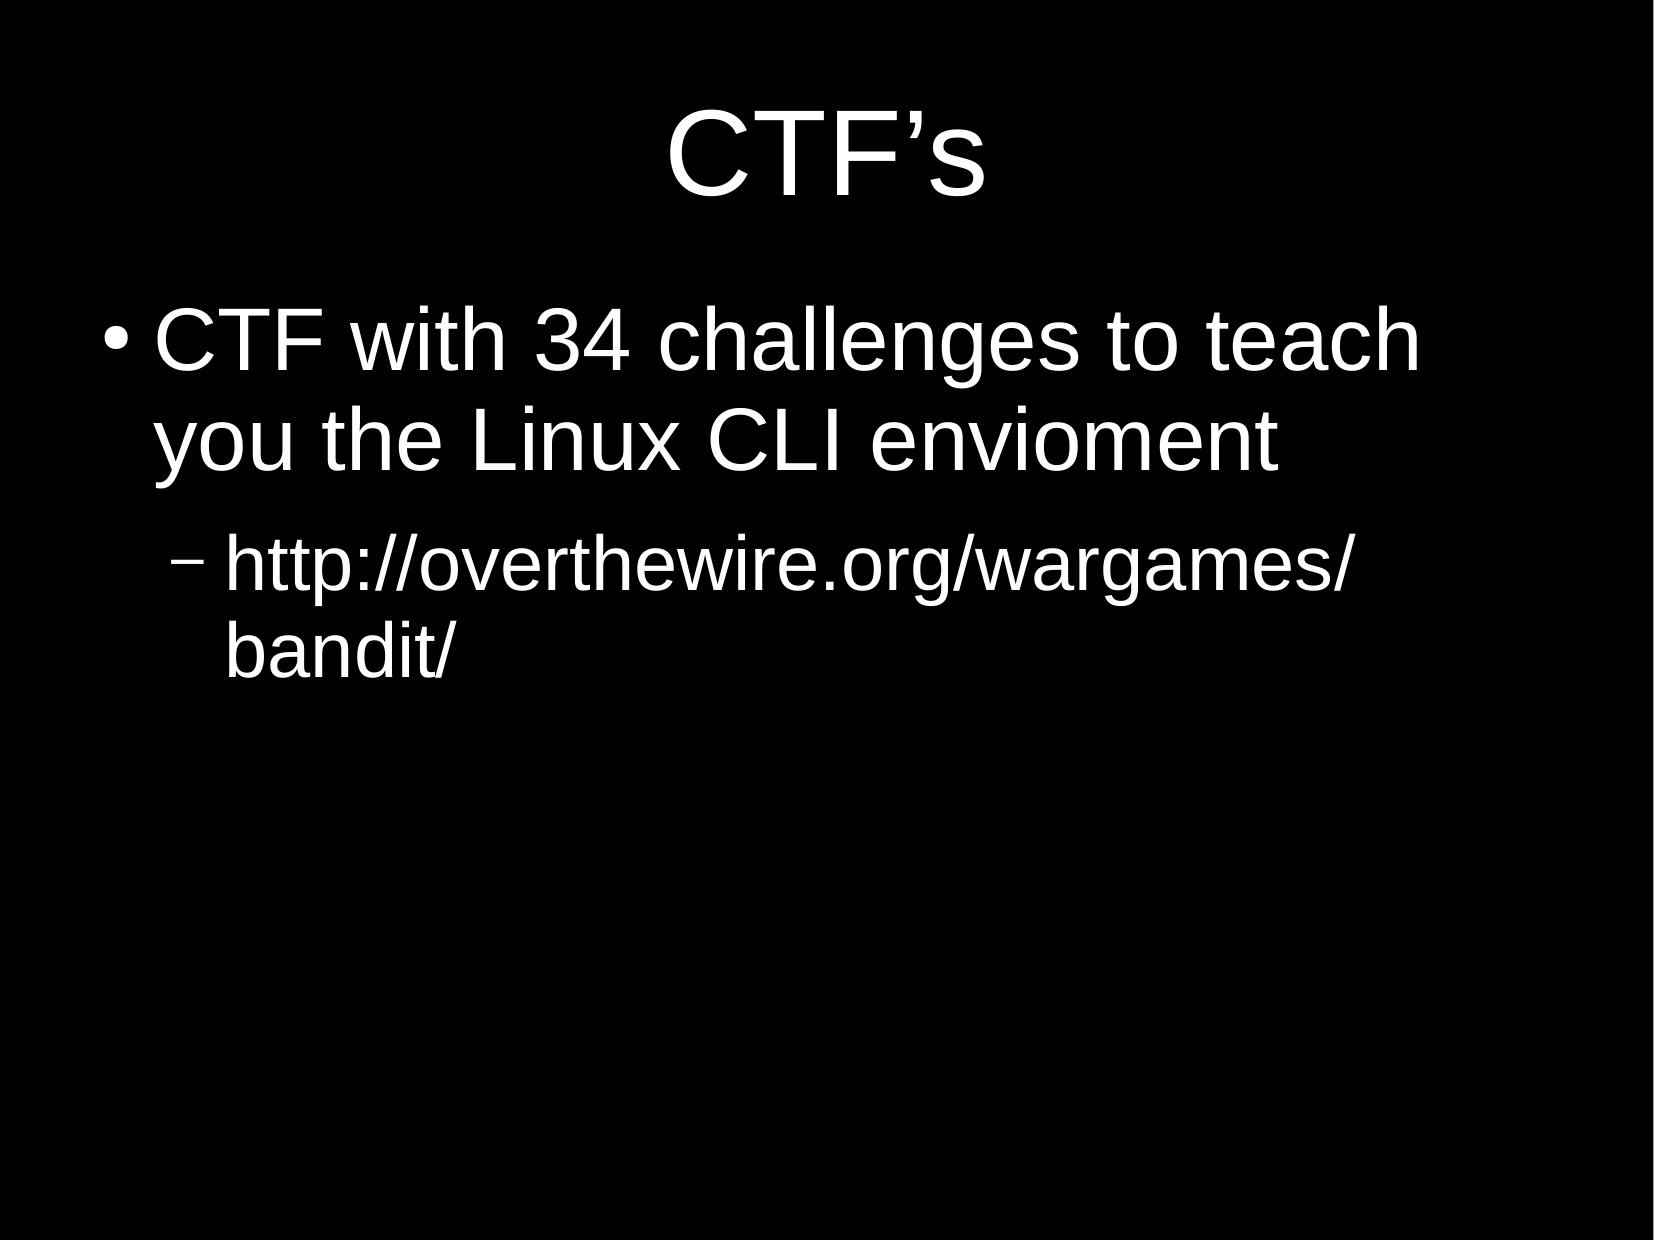

# CTF’s
CTF with 34 challenges to teach you the Linux CLI envioment
http://overthewire.org/wargames/bandit/